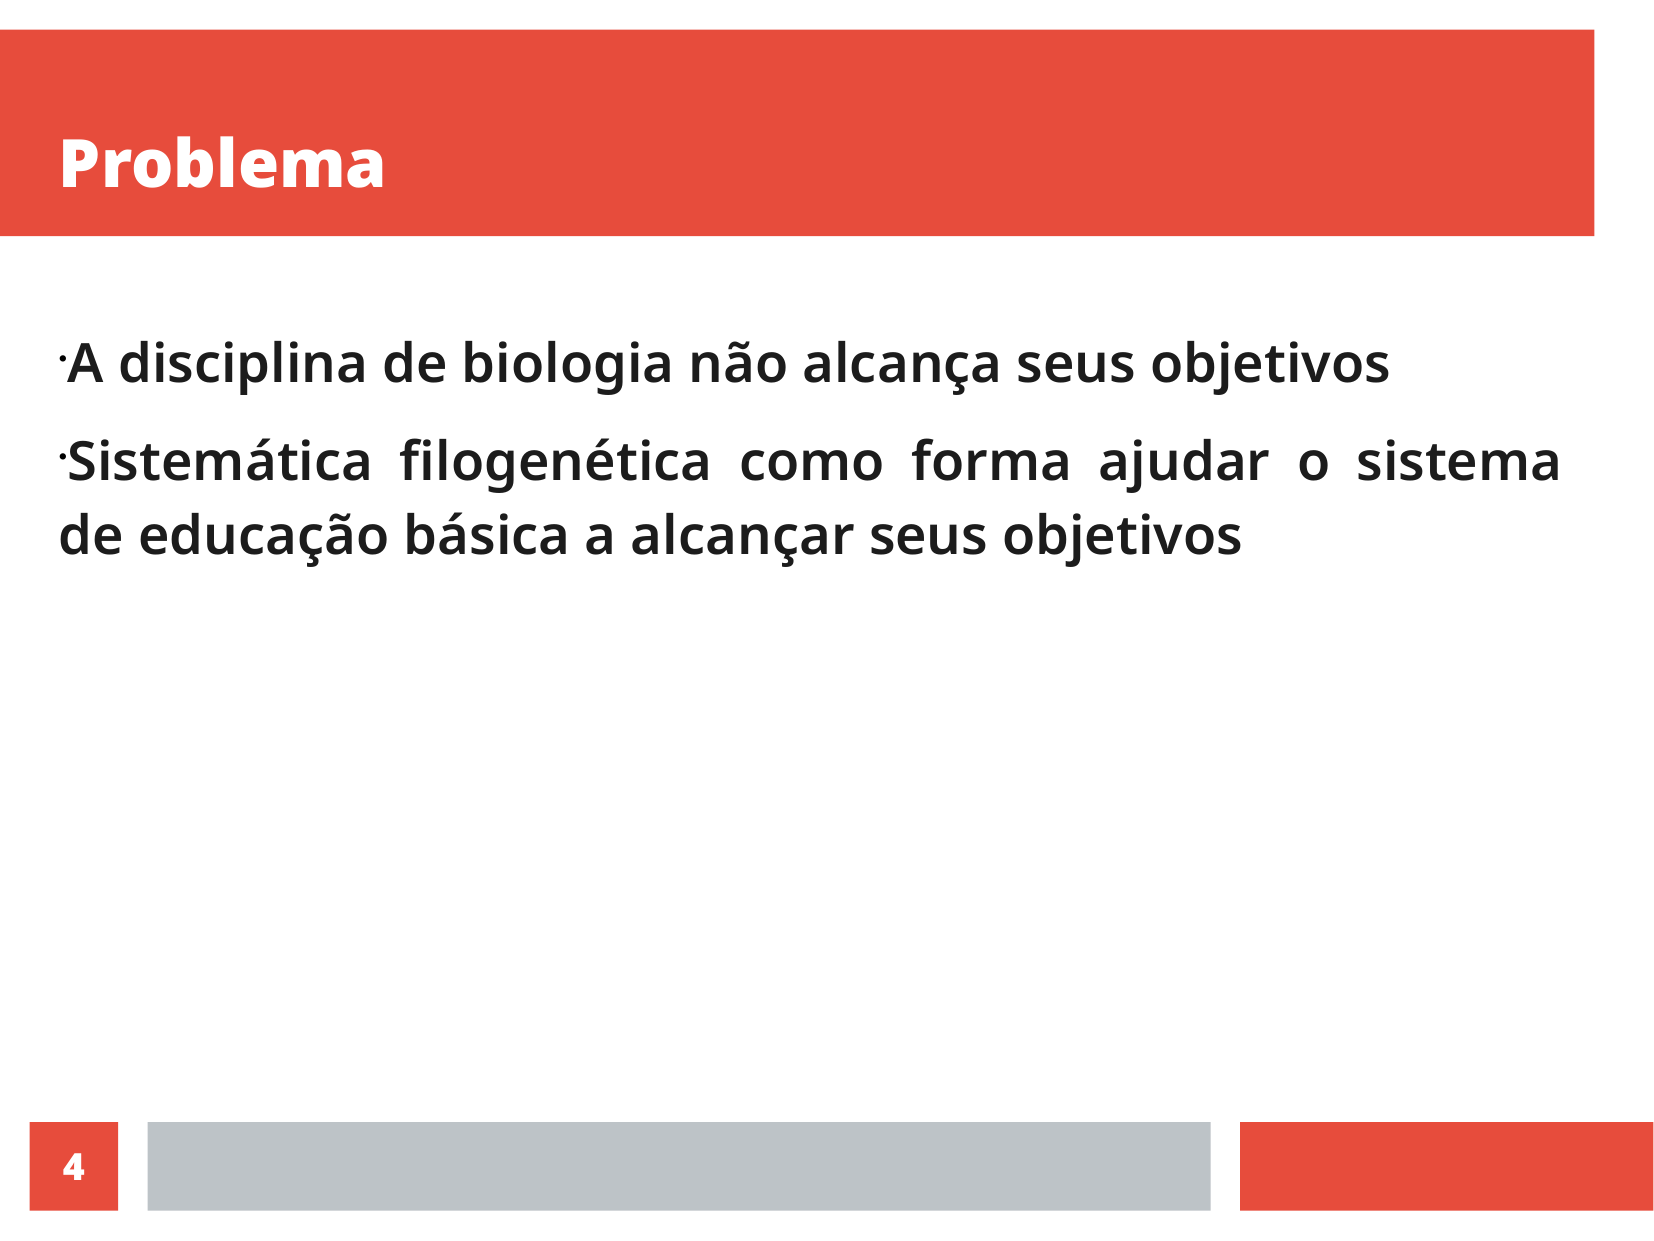

# Problema
A disciplina de biologia não alcança seus objetivos
Sistemática filogenética como forma ajudar o sistema de educação básica a alcançar seus objetivos
4